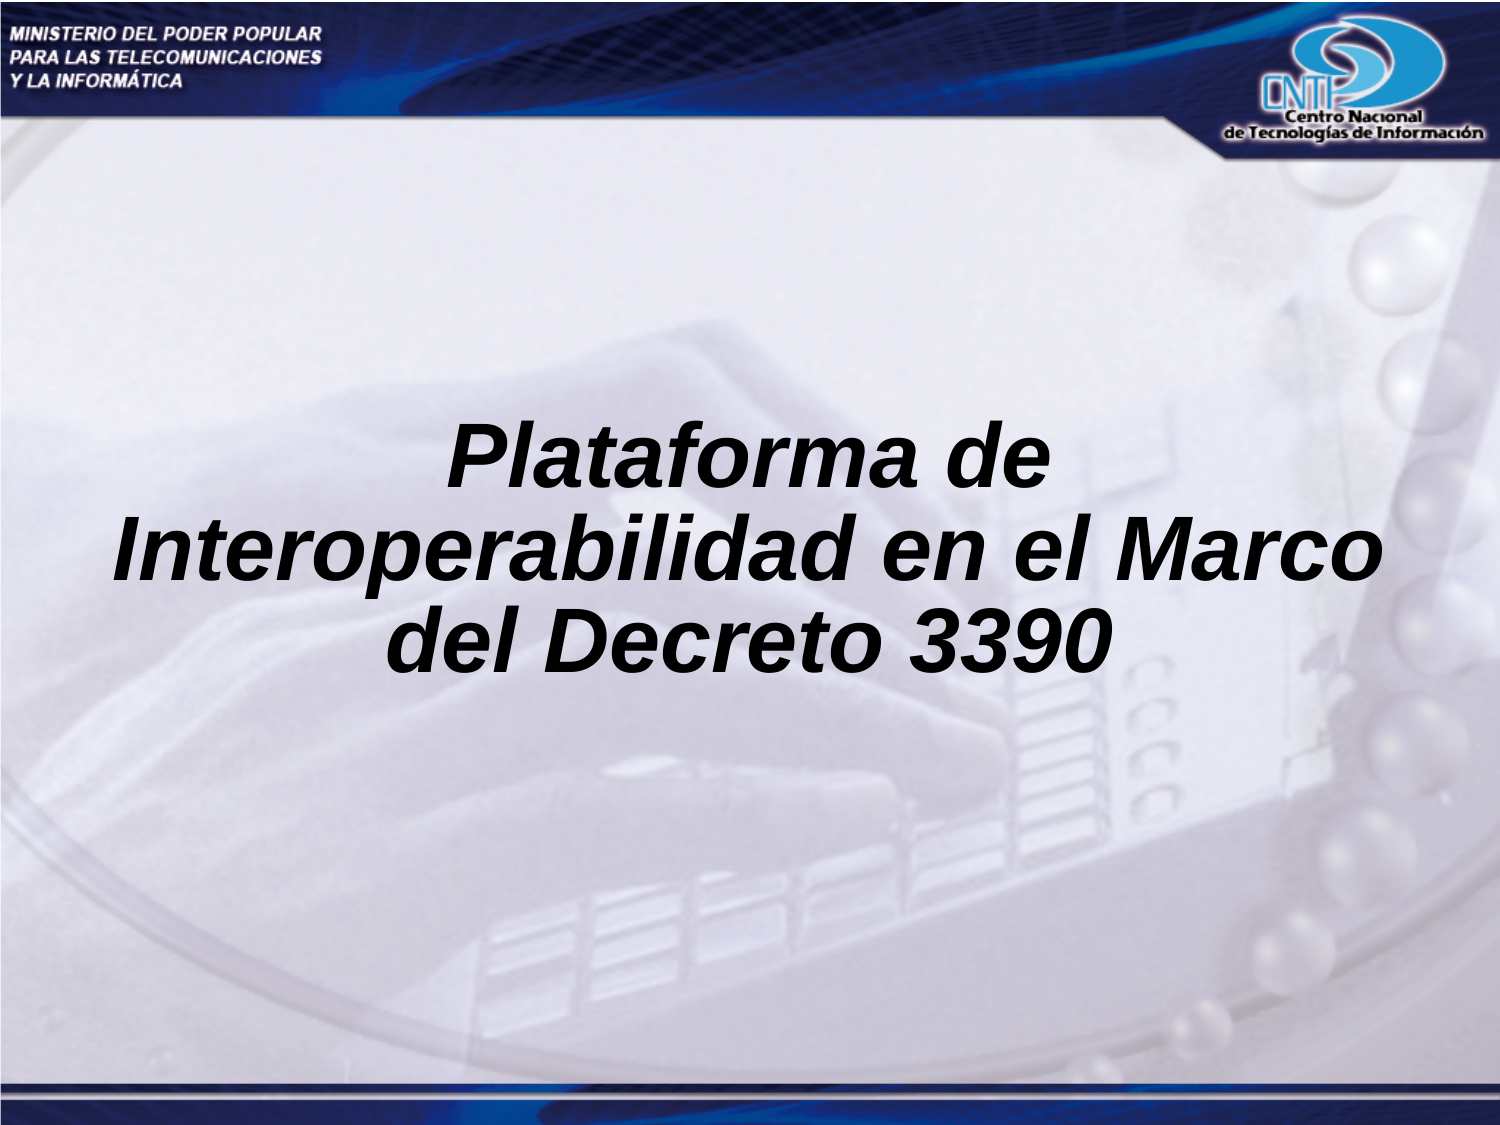

# Plataforma de Interoperabilidad en el Marco del Decreto 3390